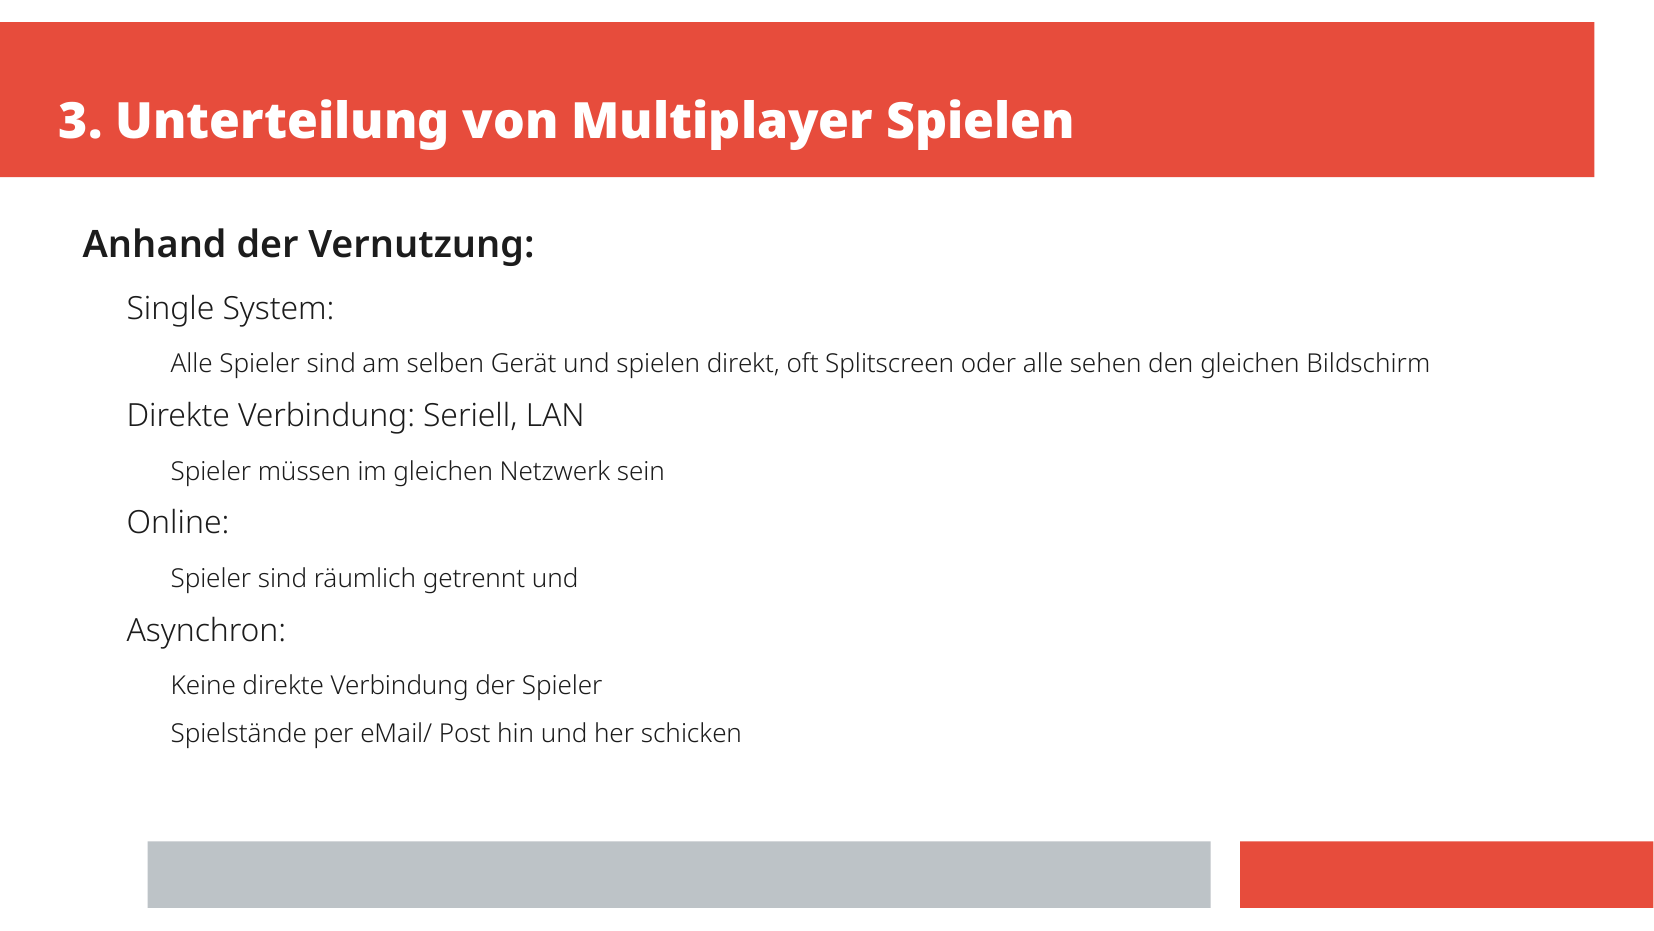

# 3. Unterteilung von Multiplayer Spielen
Anhand der Vernutzung:
Single System:
Alle Spieler sind am selben Gerät und spielen direkt, oft Splitscreen oder alle sehen den gleichen Bildschirm
Direkte Verbindung: Seriell, LAN
Spieler müssen im gleichen Netzwerk sein
Online:
Spieler sind räumlich getrennt und
Asynchron:
Keine direkte Verbindung der Spieler
Spielstände per eMail/ Post hin und her schicken